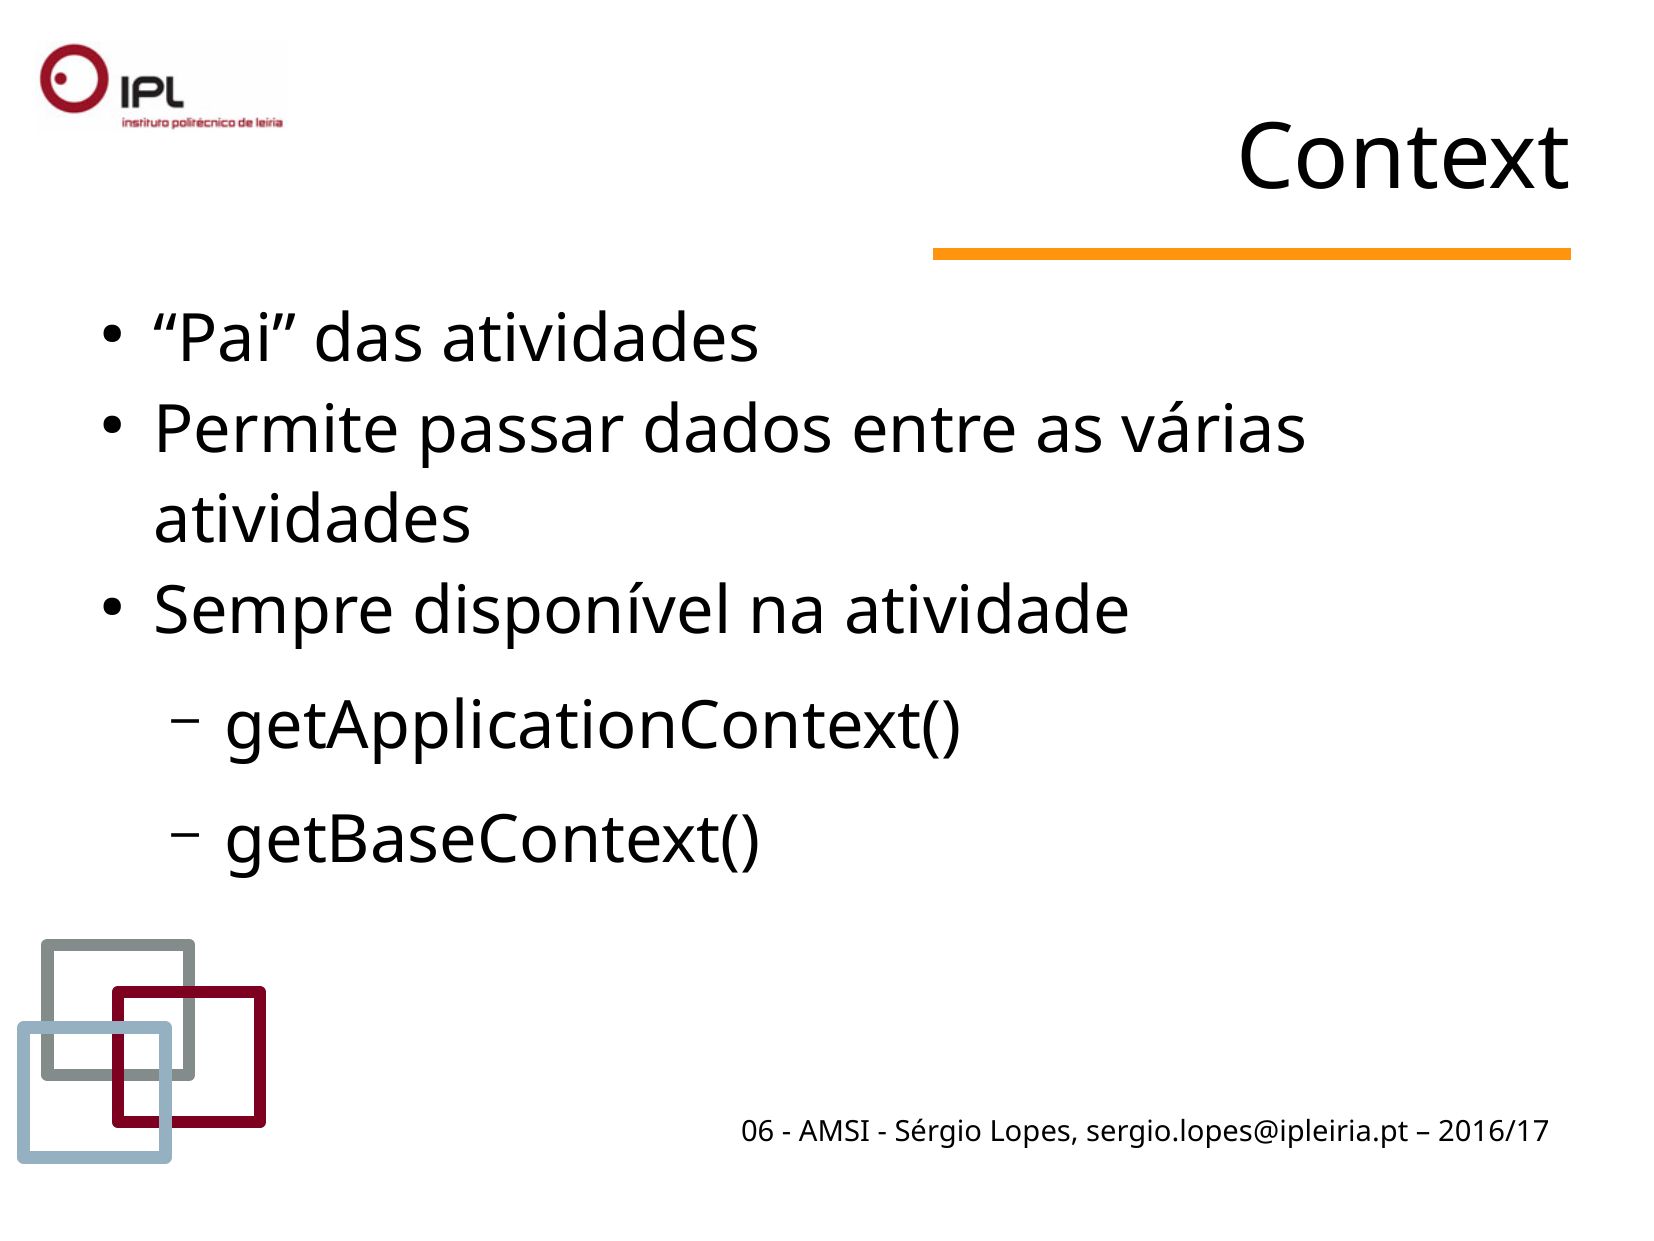

# Context
“Pai” das atividades
Permite passar dados entre as várias atividades
Sempre disponível na atividade
getApplicationContext()
getBaseContext()
06 - AMSI - Sérgio Lopes, sergio.lopes@ipleiria.pt – 2016/17